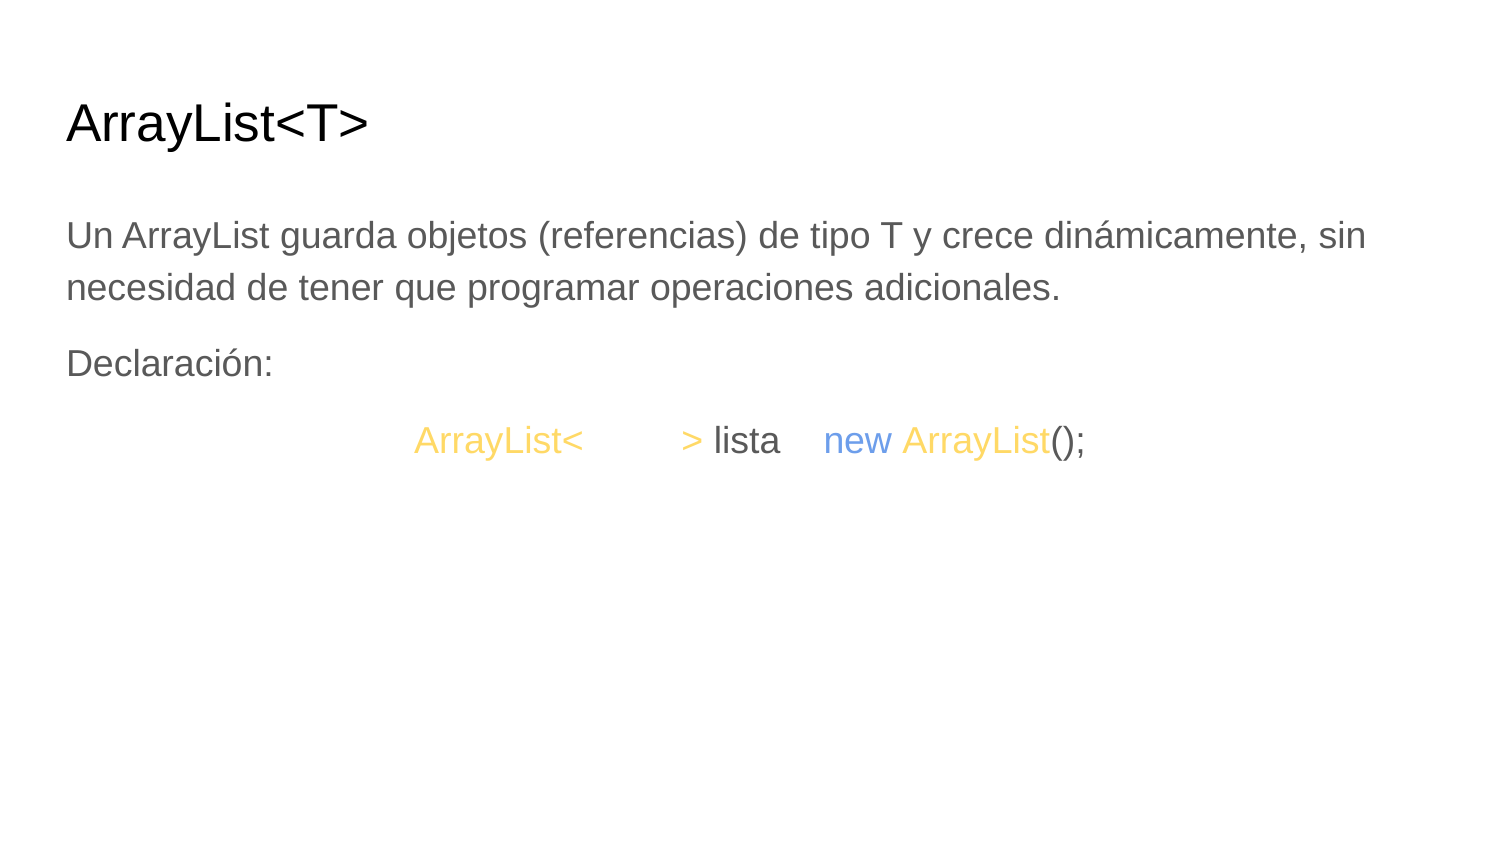

# ArrayList<T>
Un ArrayList guarda objetos (referencias) de tipo T y crece dinámicamente, sin necesidad de tener que programar operaciones adicionales.
Declaración:
ArrayList<String> lista = new ArrayList();